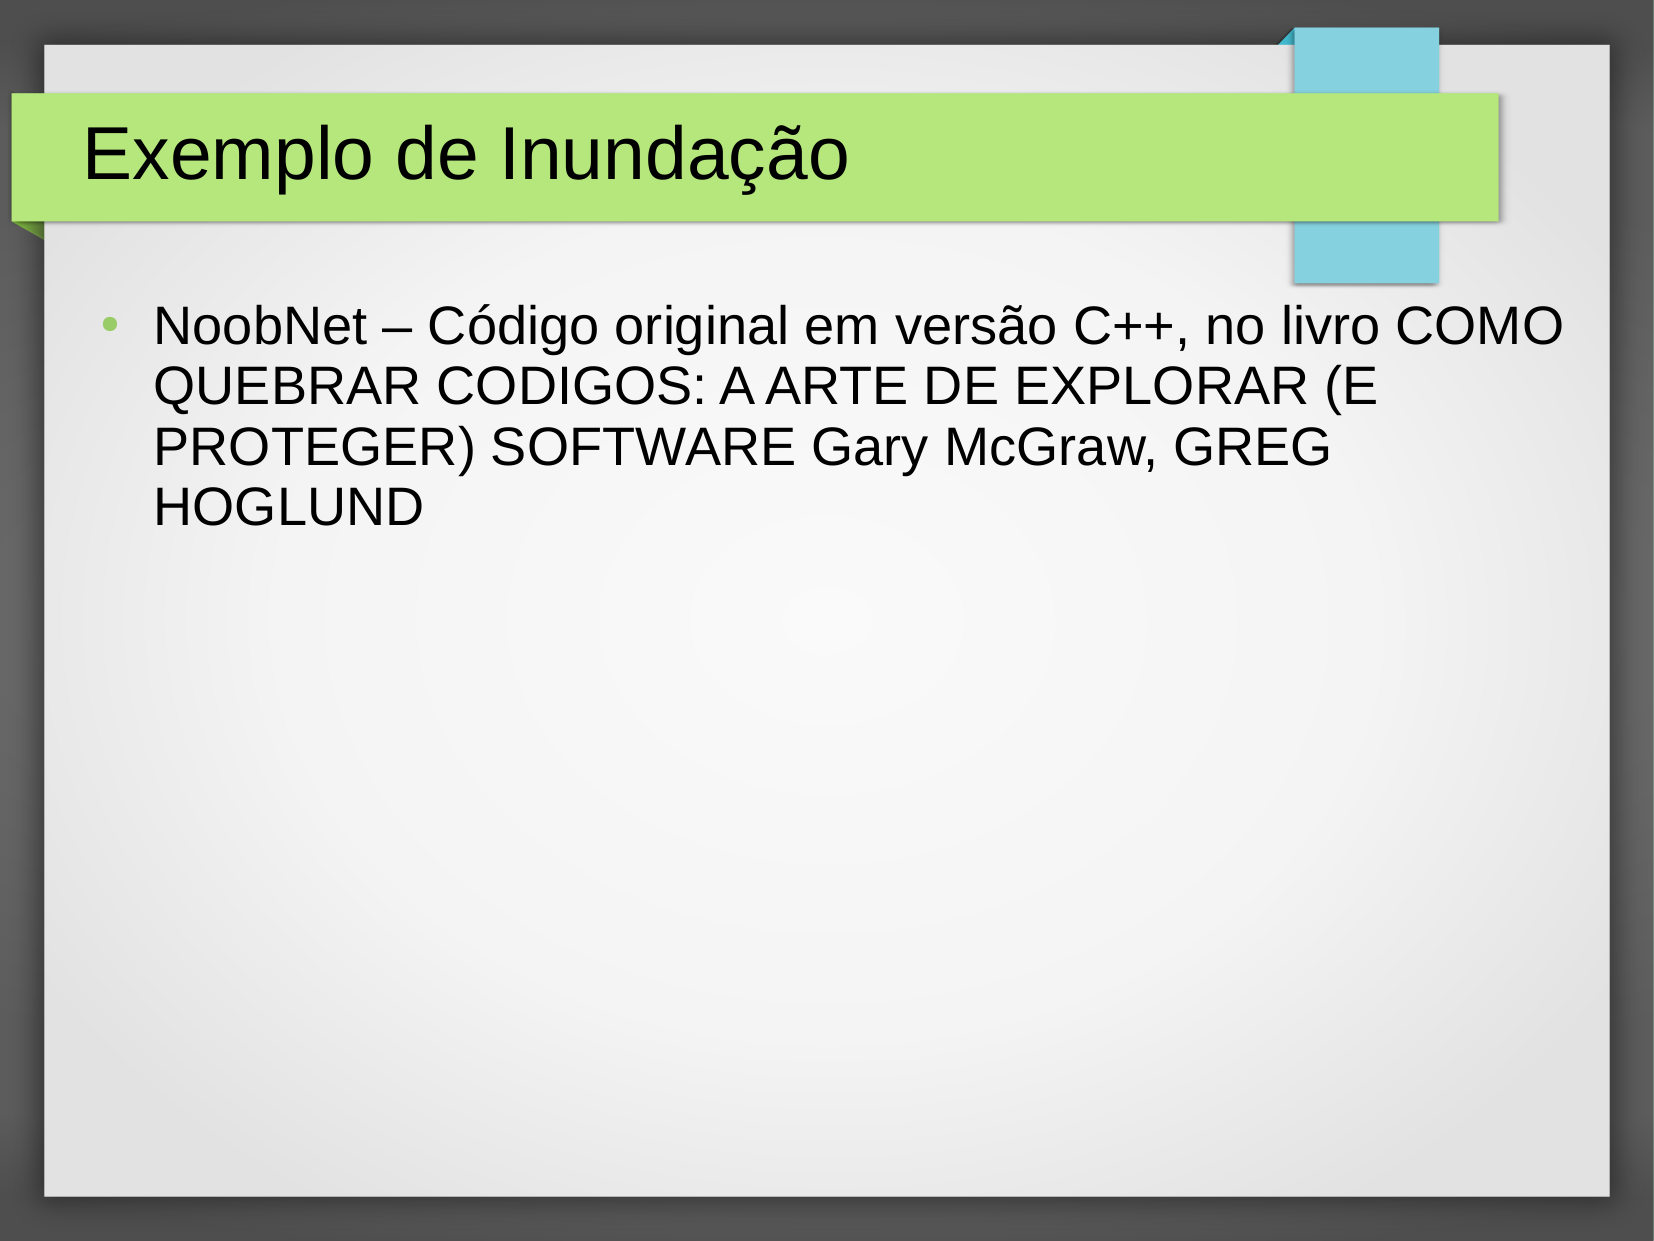

# Exemplo de Inundação
NoobNet – Código original em versão C++, no livro COMO QUEBRAR CODIGOS: A ARTE DE EXPLORAR (E PROTEGER) SOFTWARE Gary McGraw, GREG HOGLUND